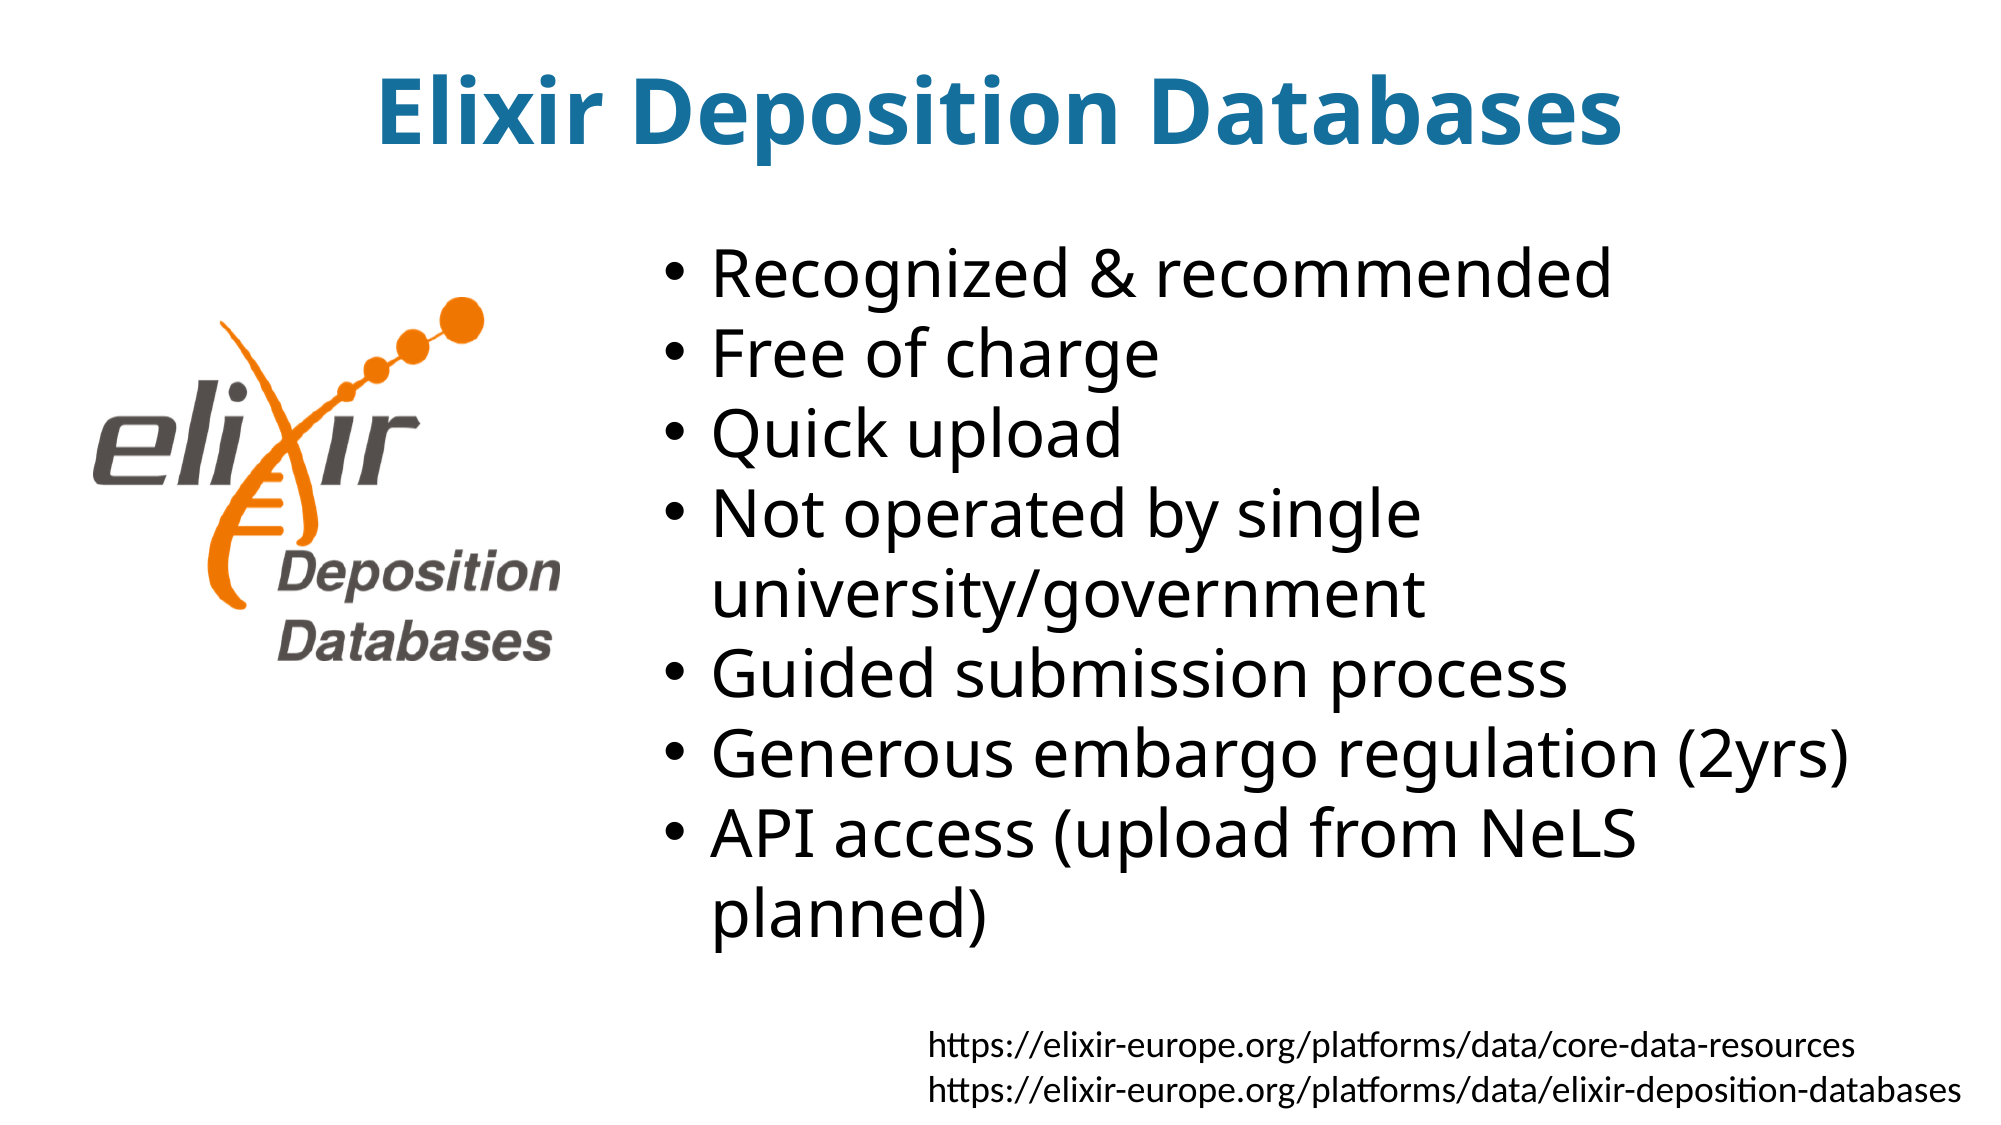

# Elixir Deposition Databases
Recognized & recommended
Free of charge
Quick upload
Not operated by single university/government
Guided submission process
Generous embargo regulation (2yrs)
API access (upload from NeLS planned)
https://elixir-europe.org/platforms/data/core-data-resources
https://elixir-europe.org/platforms/data/elixir-deposition-databases